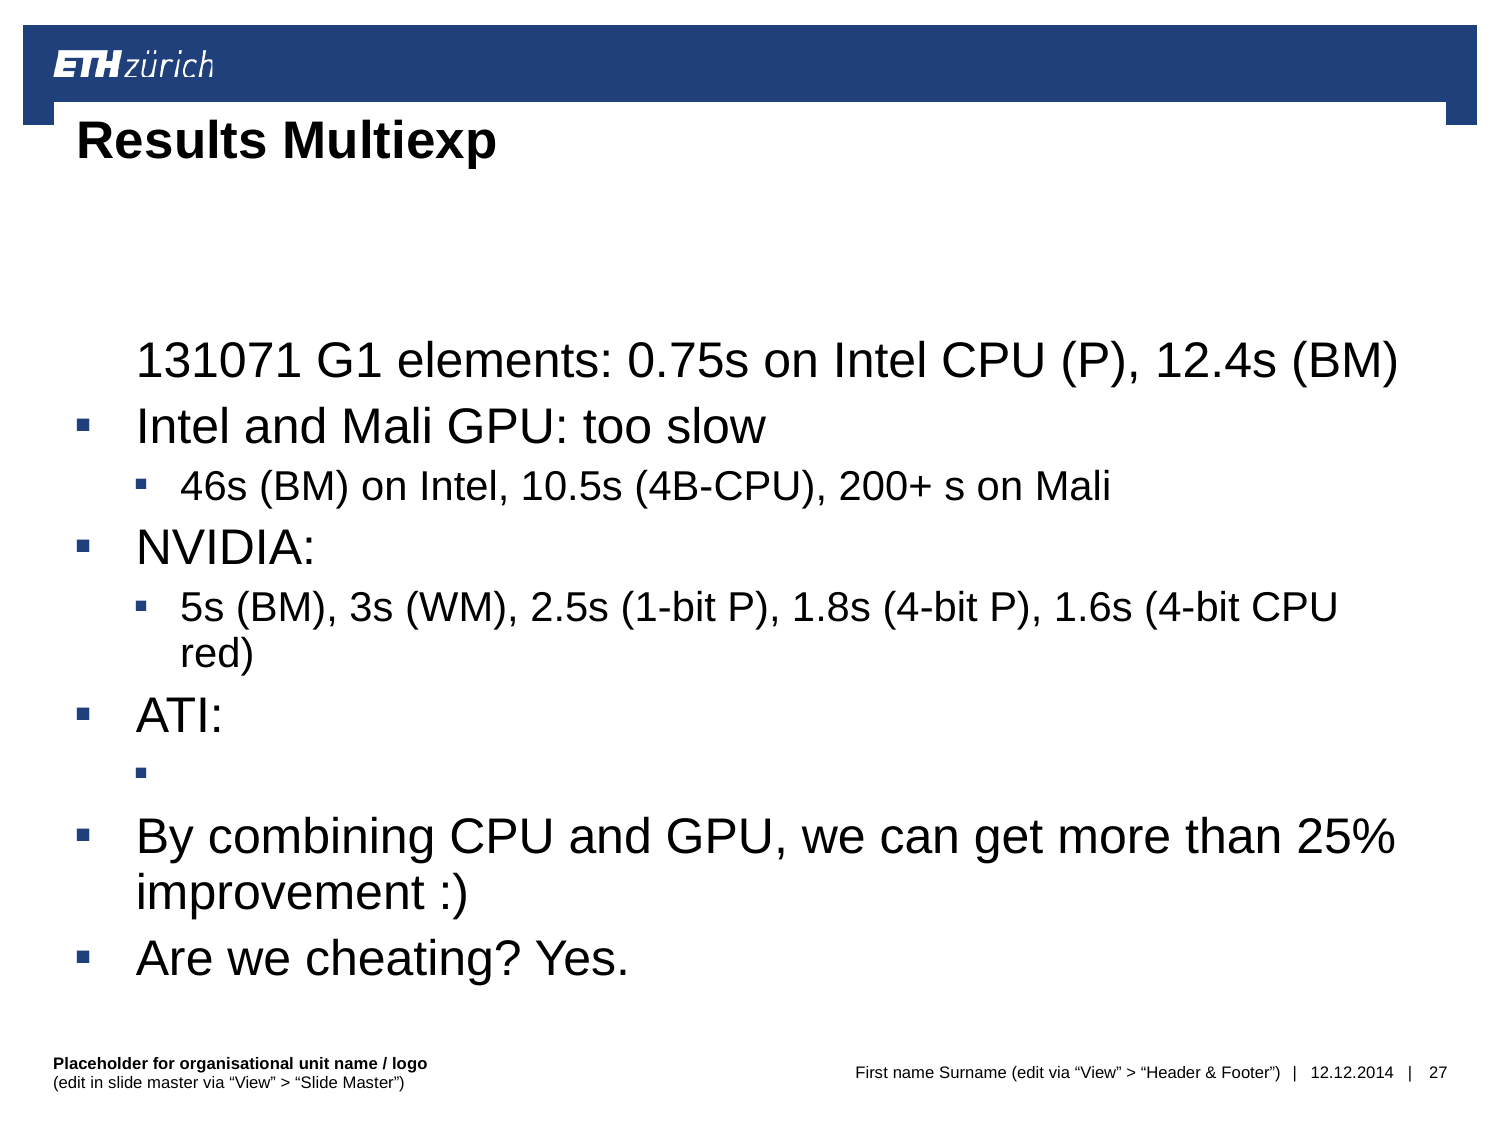

# Results Multiexp
131071 G1 elements: 0.75s on Intel CPU (P), 12.4s (BM)
Intel and Mali GPU: too slow
46s (BM) on Intel, 10.5s (4B-CPU), 200+ s on Mali
NVIDIA:
5s (BM), 3s (WM), 2.5s (1-bit P), 1.8s (4-bit P), 1.6s (4-bit CPU red)
ATI:
By combining CPU and GPU, we can get more than 25% improvement :)
Are we cheating? Yes.
First name Surname (edit via “View” > “Header & Footer”)
12.12.2014
27